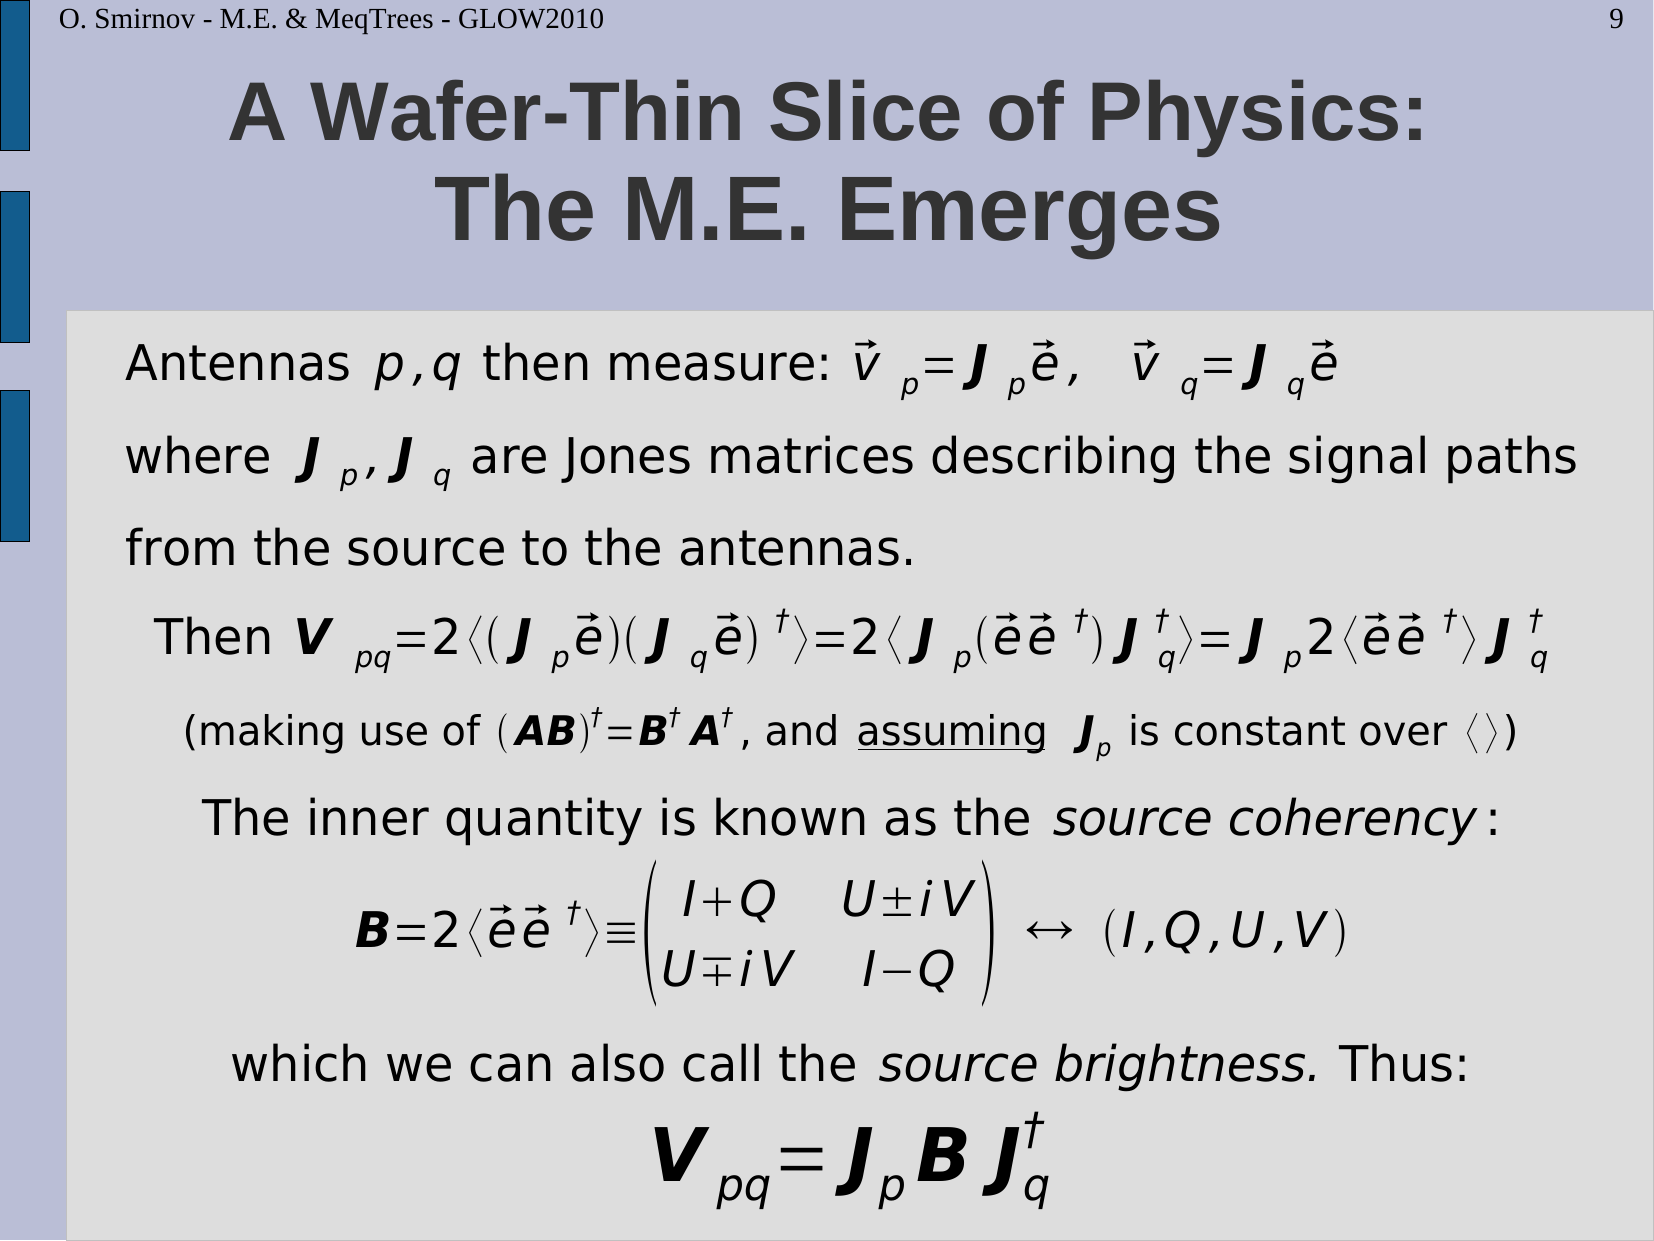

O. Smirnov - M.E. & MeqTrees - GLOW2010
9
# A Wafer-Thin Slice of Physics: The M.E. Emerges